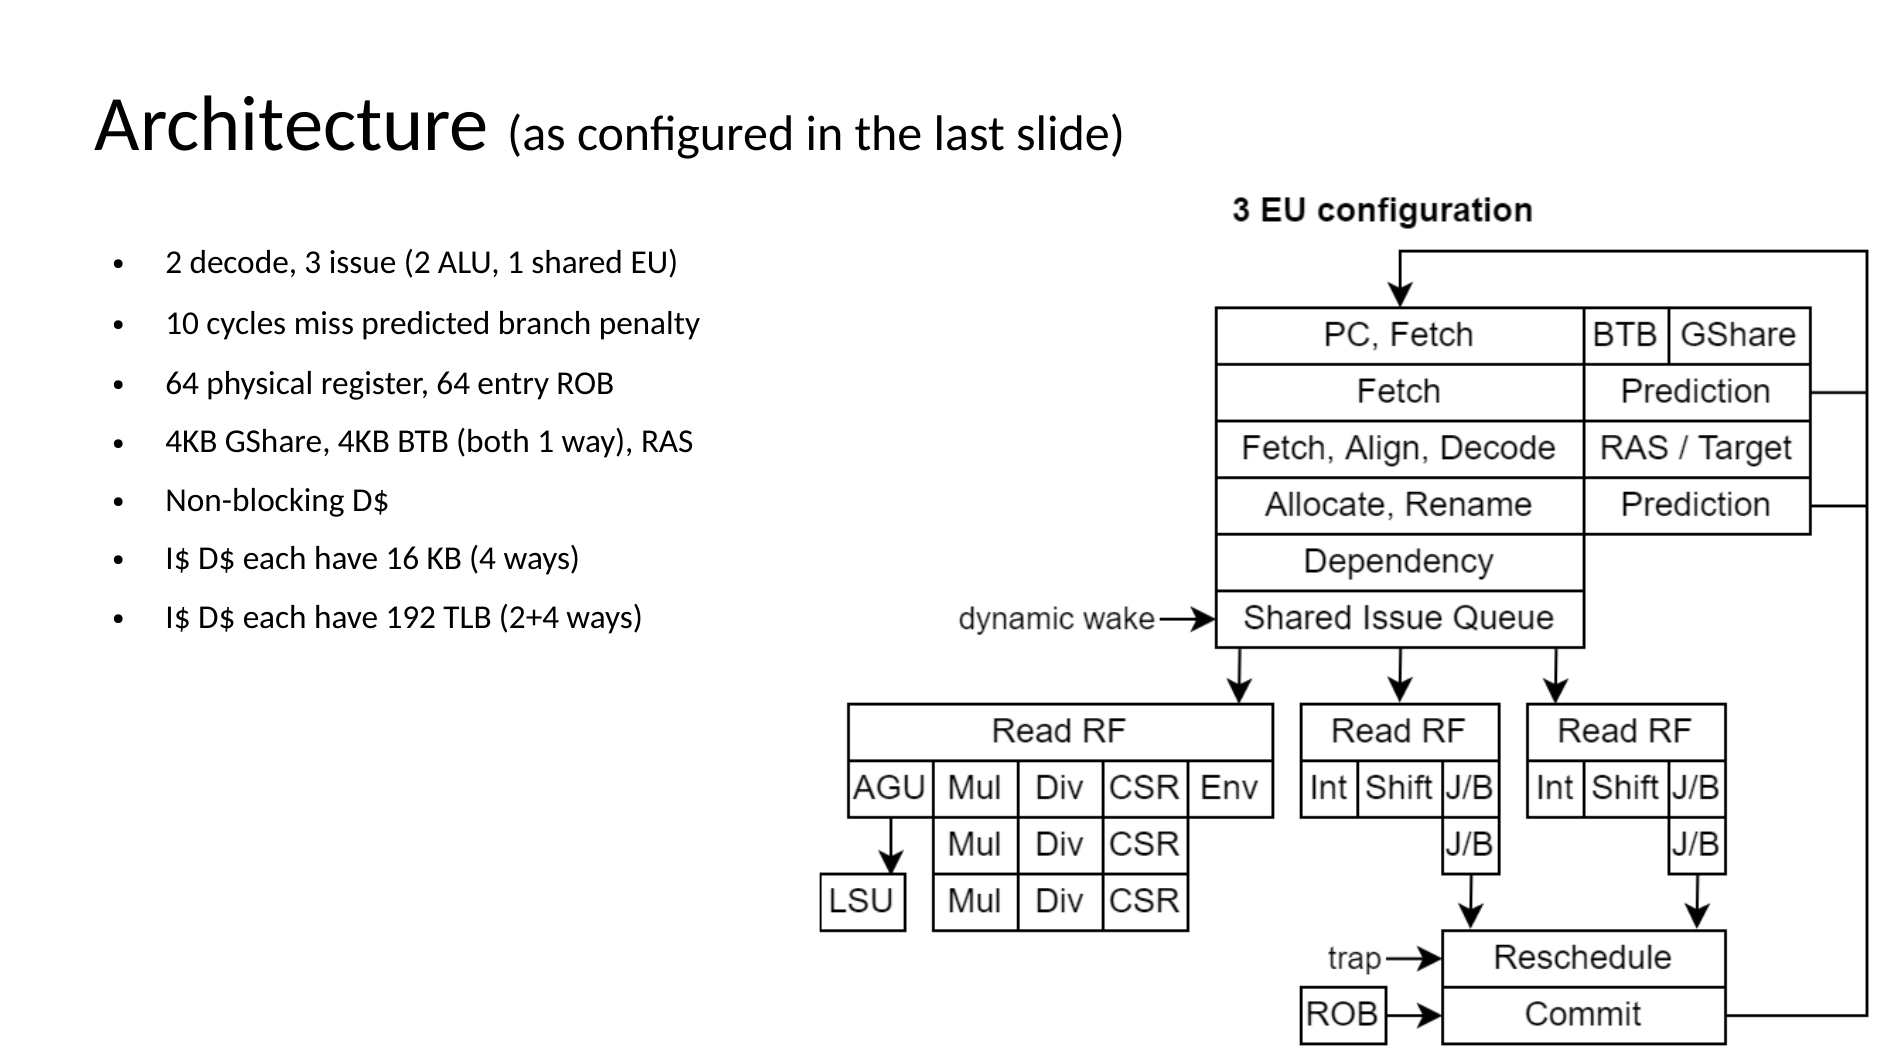

# Architecture (as configured in the last slide)
2 decode, 3 issue (2 ALU, 1 shared EU)
10 cycles miss predicted branch penalty
64 physical register, 64 entry ROB
4KB GShare, 4KB BTB (both 1 way), RAS
Non-blocking D$
I$ D$ each have 16 KB (4 ways)
I$ D$ each have 192 TLB (2+4 ways)